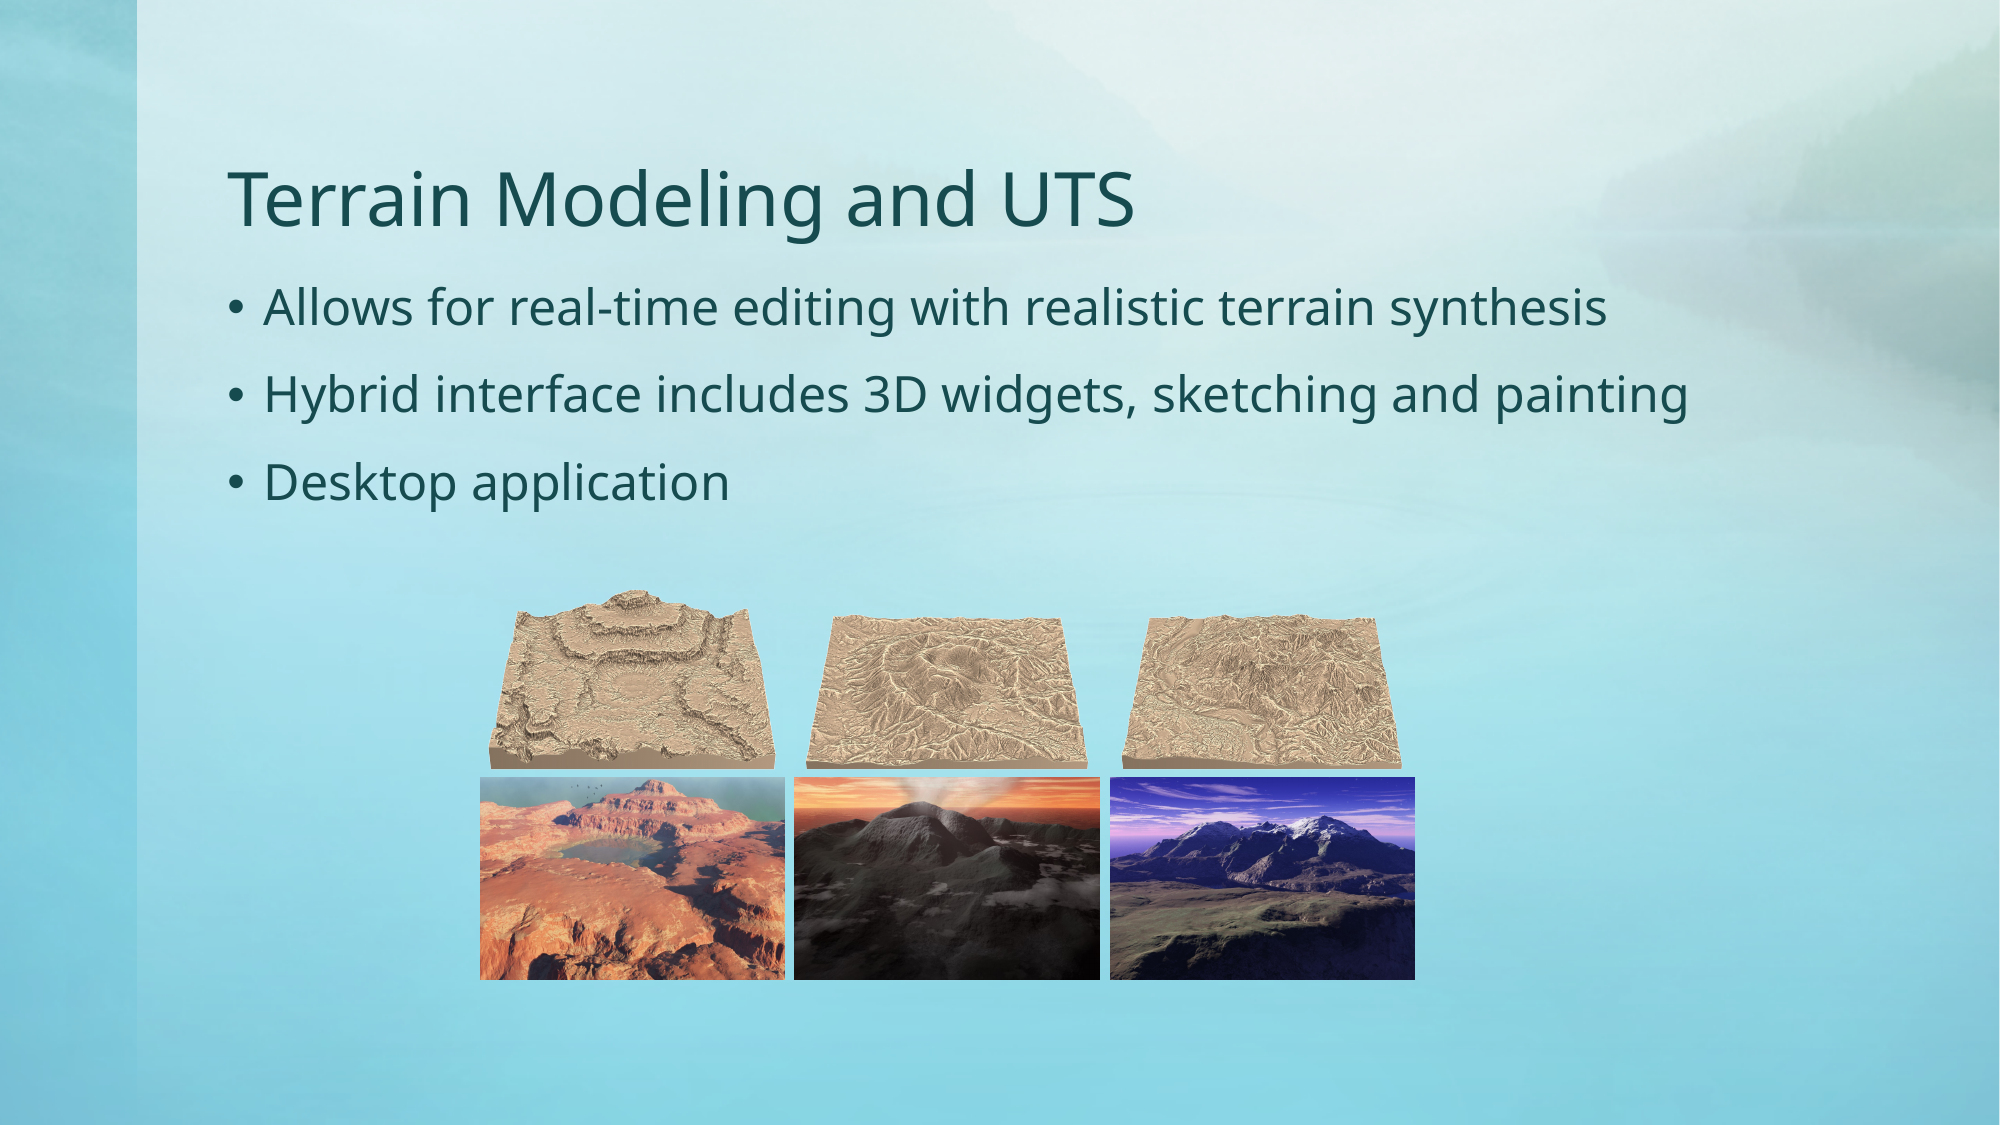

# Terrain Modeling and UTS
Allows for real-time editing with realistic terrain synthesis
Hybrid interface includes 3D widgets, sketching and painting
Desktop application